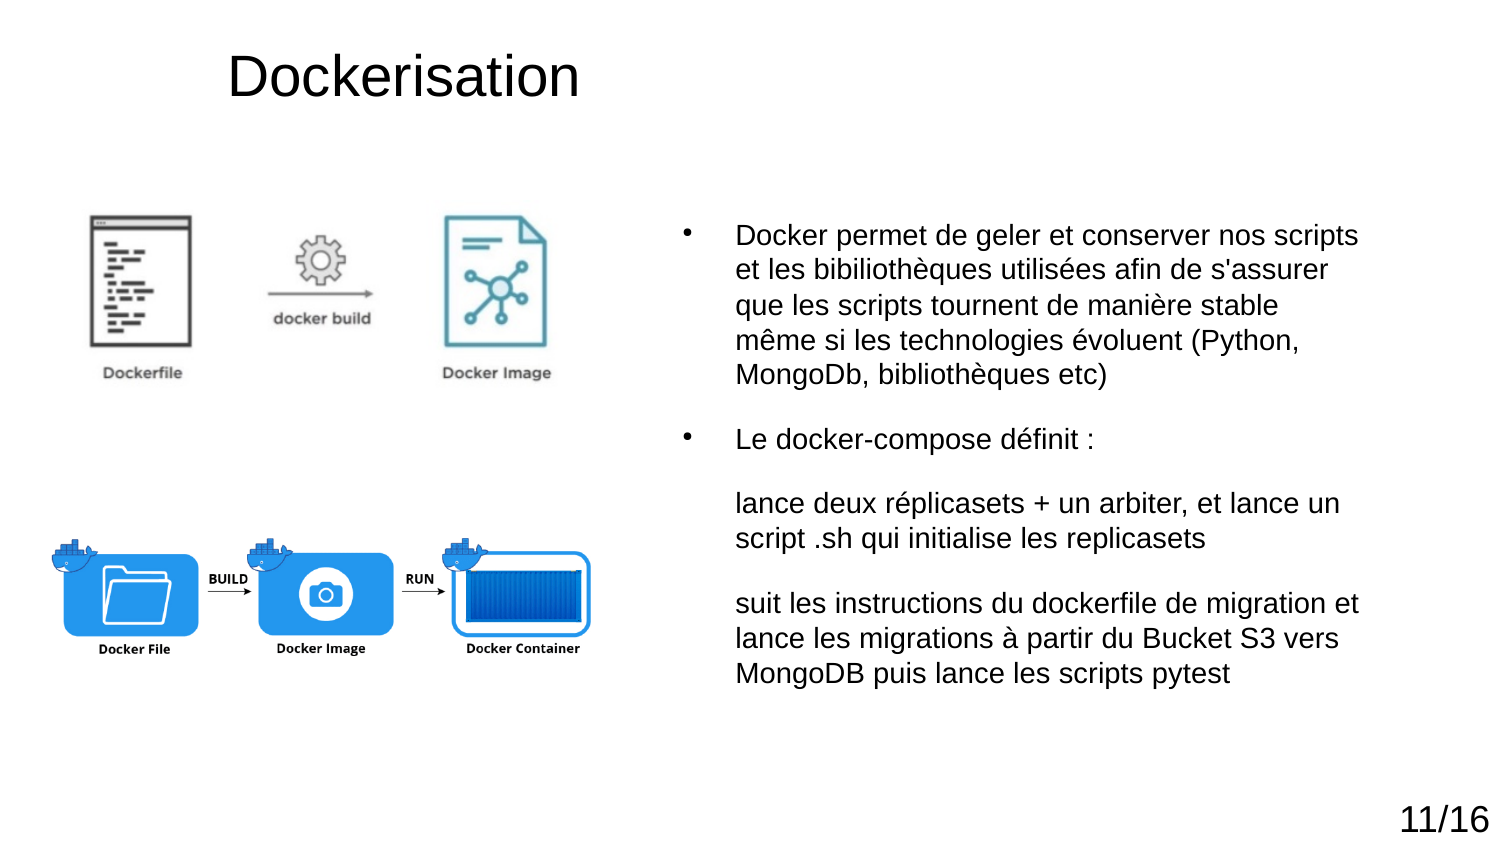

# Dockerisation
Docker permet de geler et conserver nos scripts et les bibiliothèques utilisées afin de s'assurer que les scripts tournent de manière stable même si les technologies évoluent (Python, MongoDb, bibliothèques etc)
Le docker-compose définit :
lance deux réplicasets + un arbiter, et lance un script .sh qui initialise les replicasets
suit les instructions du dockerfile de migration et lance les migrations à partir du Bucket S3 vers MongoDB puis lance les scripts pytest
11/16